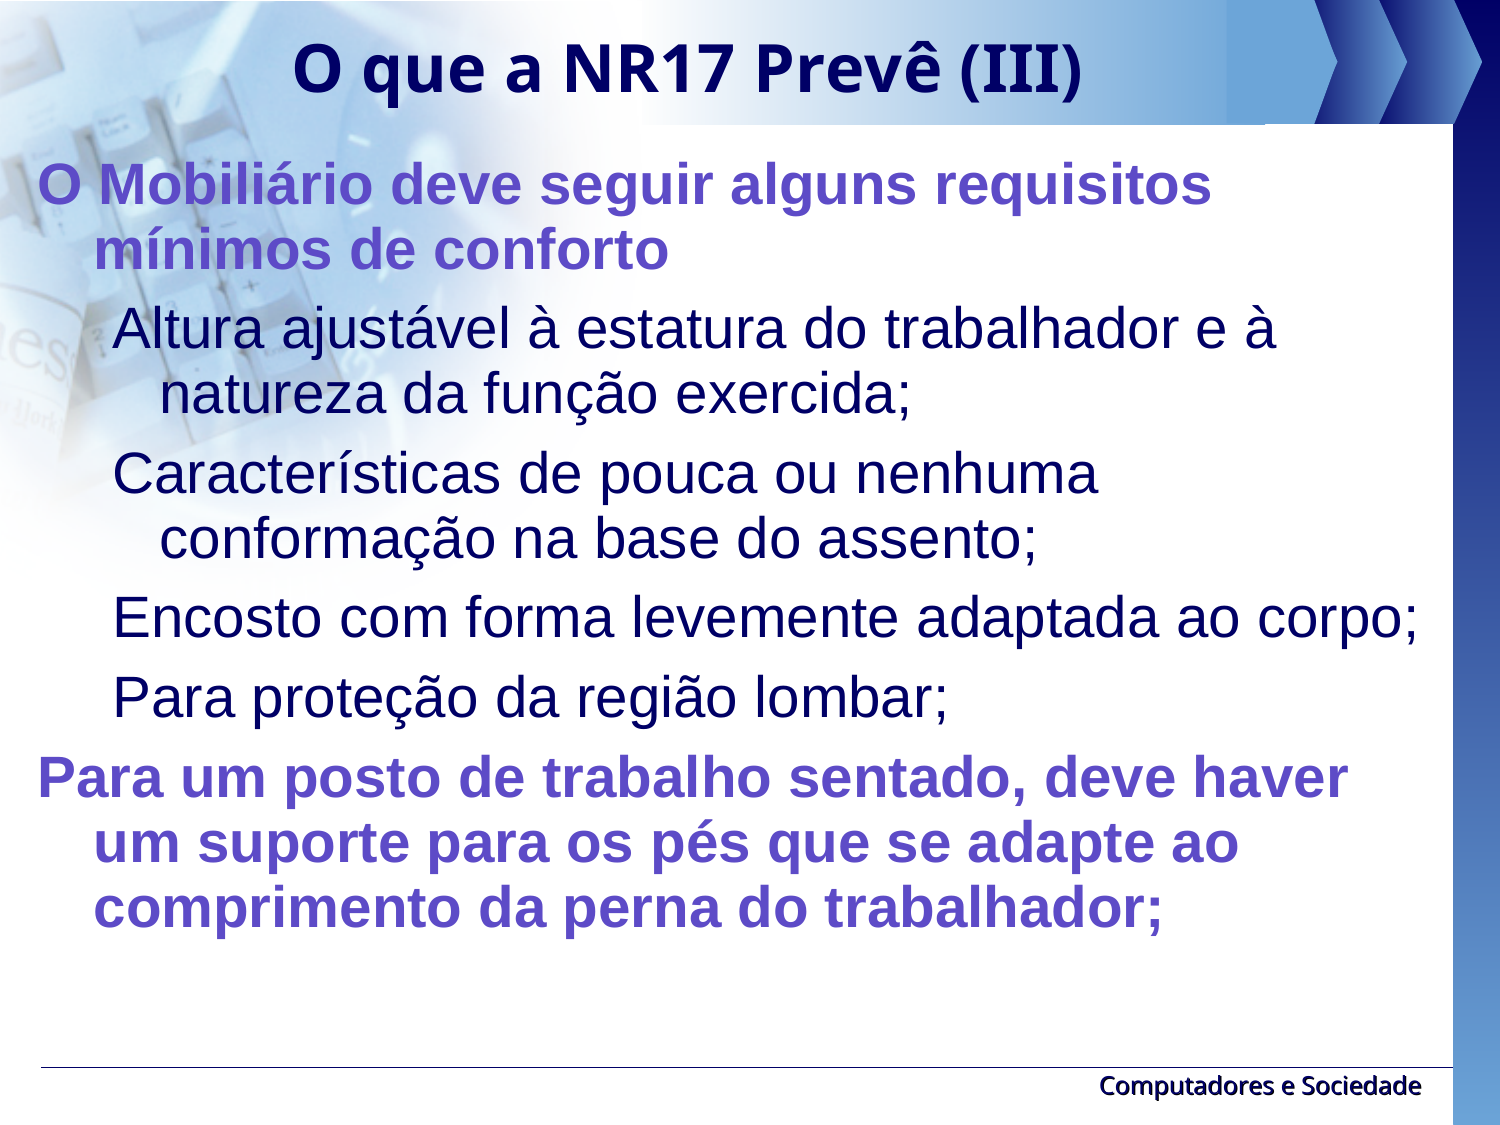

# O que a NR17 Prevê (III)
O Mobiliário deve seguir alguns requisitos mínimos de conforto
Altura ajustável à estatura do trabalhador e à natureza da função exercida;
Características de pouca ou nenhuma conformação na base do assento;
Encosto com forma levemente adaptada ao corpo;
Para proteção da região lombar;
Para um posto de trabalho sentado, deve haver um suporte para os pés que se adapte ao comprimento da perna do trabalhador;